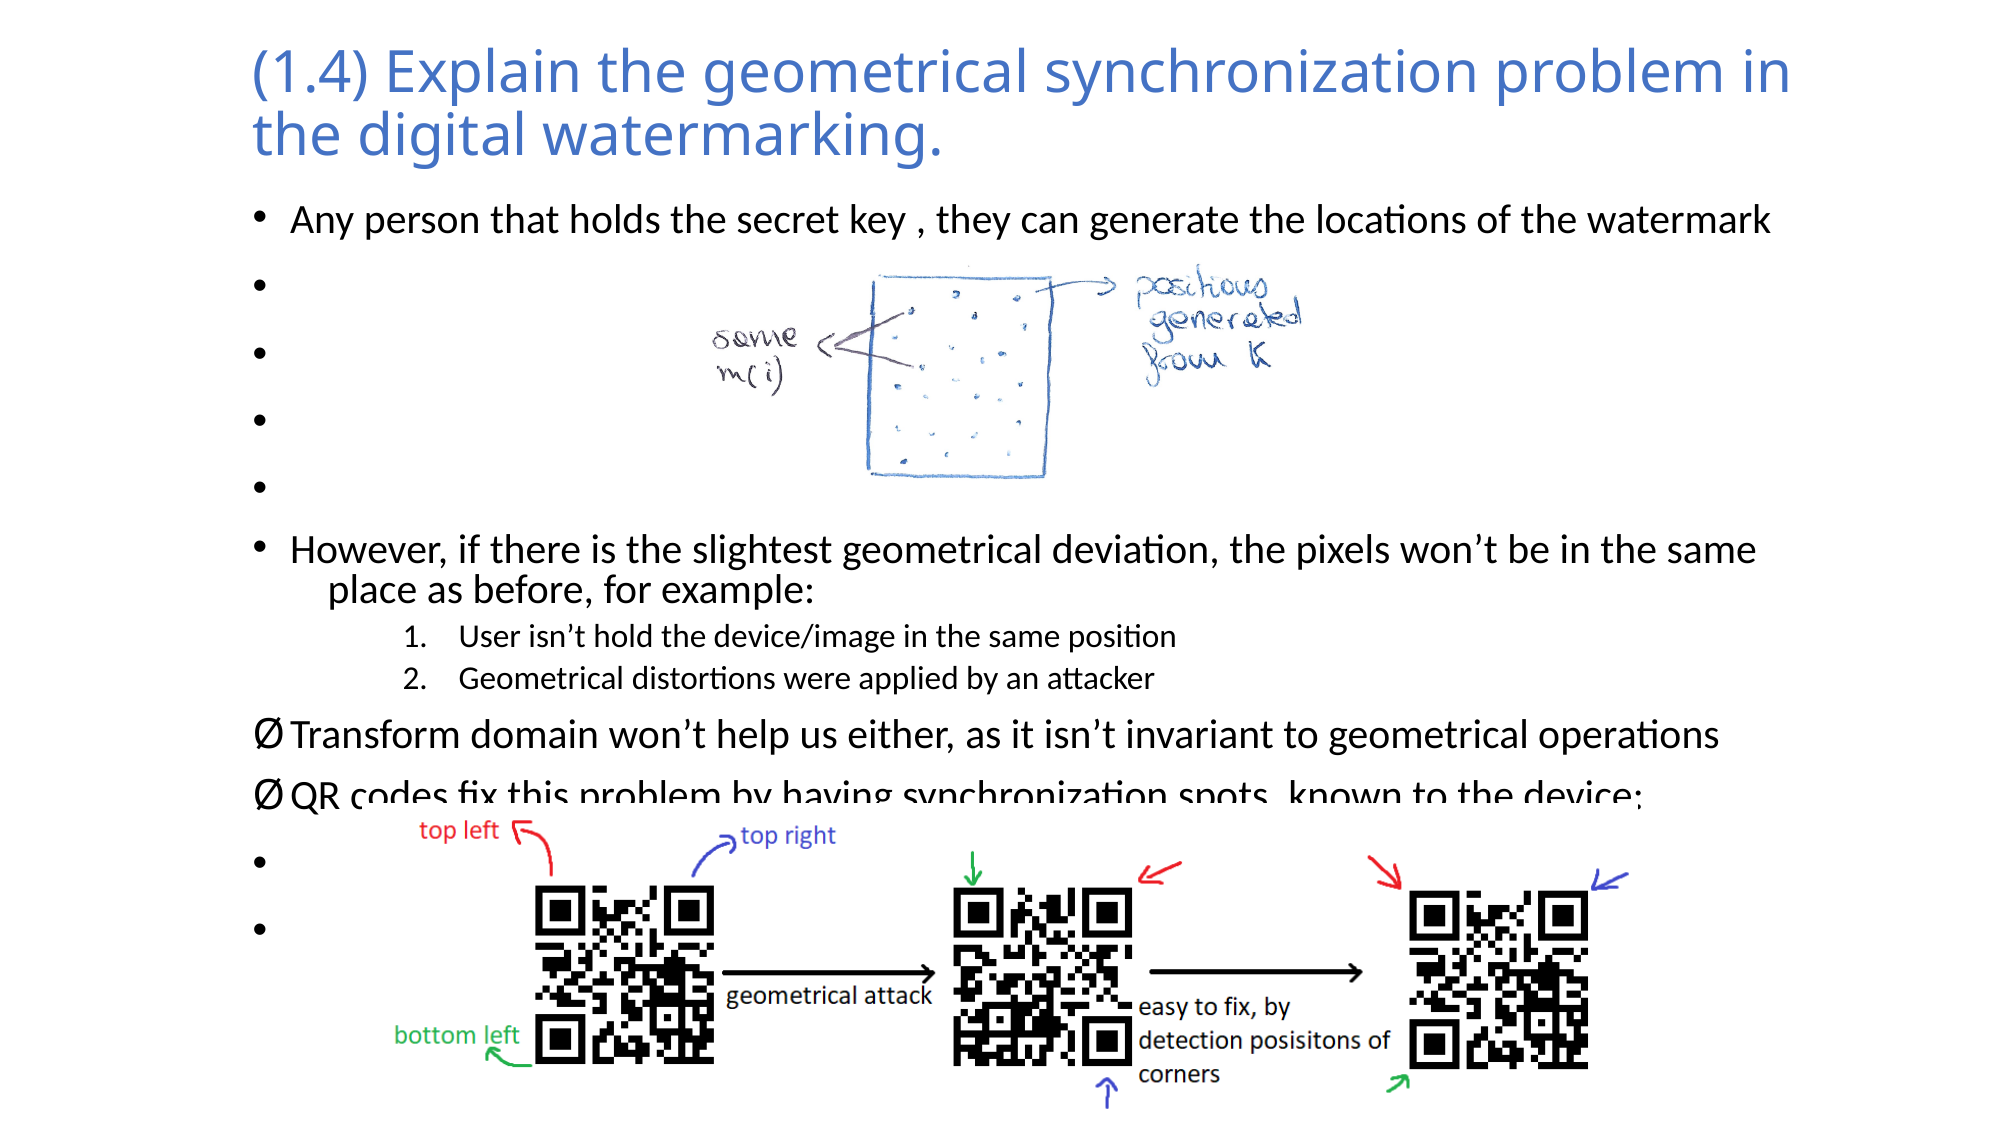

# (1.4) Explain the geometrical synchronization problem in the digital watermarking.
Any person that holds the secret key , they can generate the locations of the watermark
However, if there is the slightest geometrical deviation, the pixels won’t be in the same place as before, for example:
User isn’t hold the device/image in the same position
Geometrical distortions were applied by an attacker
Transform domain won’t help us either, as it isn’t invariant to geometrical operations
QR codes fix this problem by having synchronization spots, known to the device: